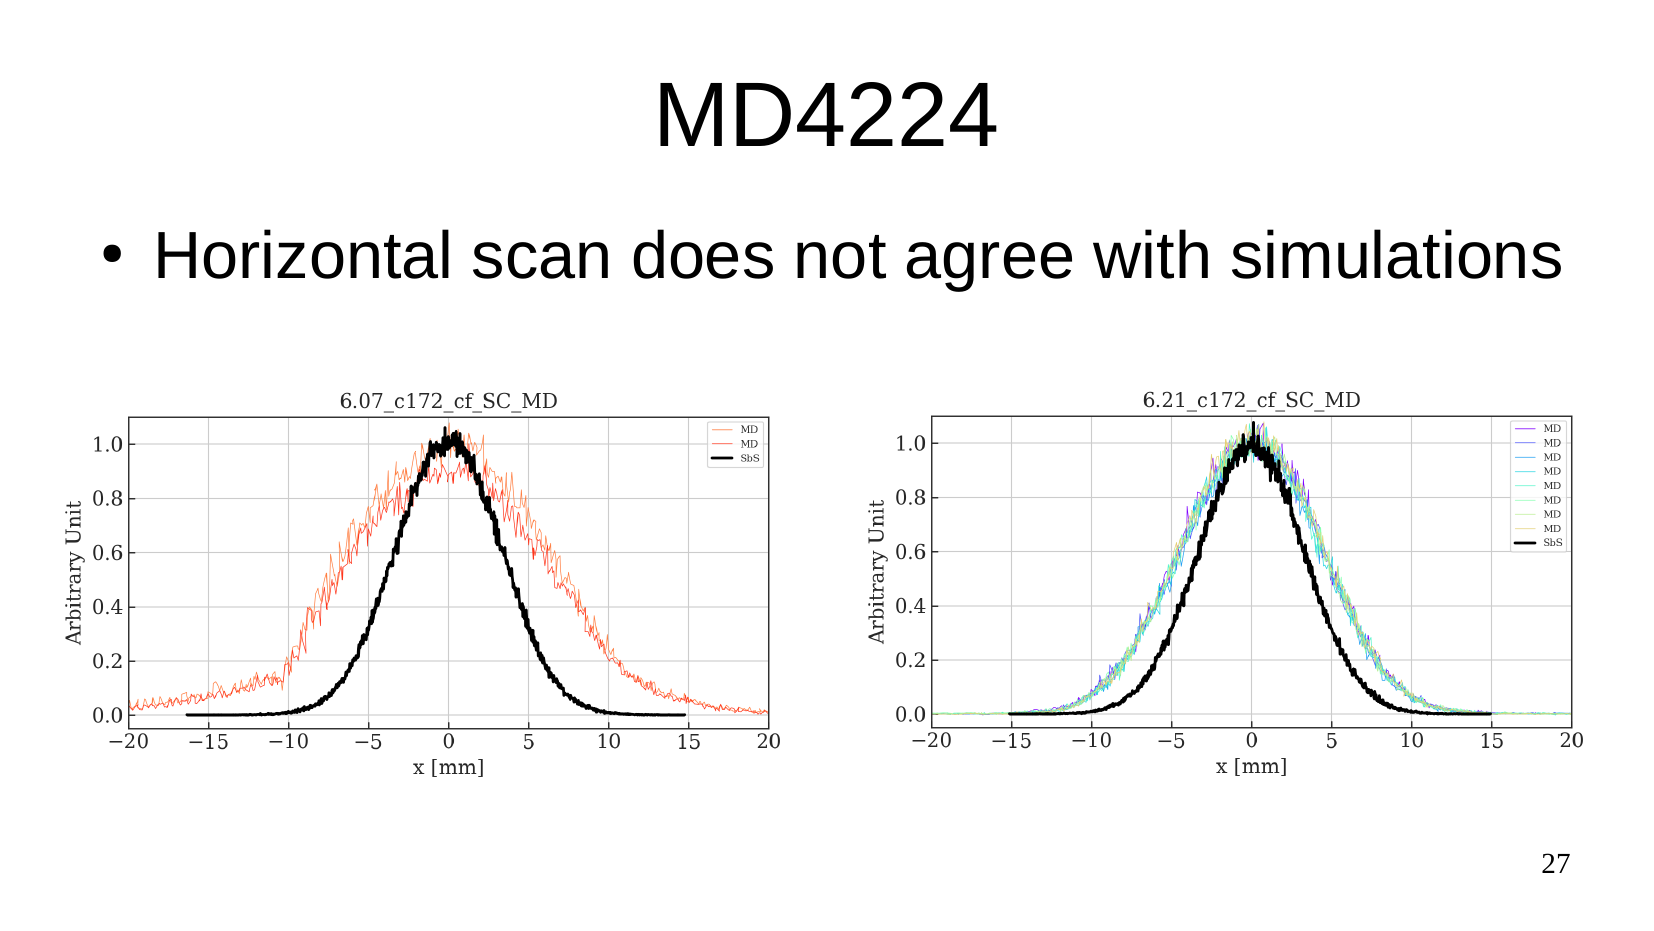

# MD4224
Horizontal scan does not agree with simulations
27